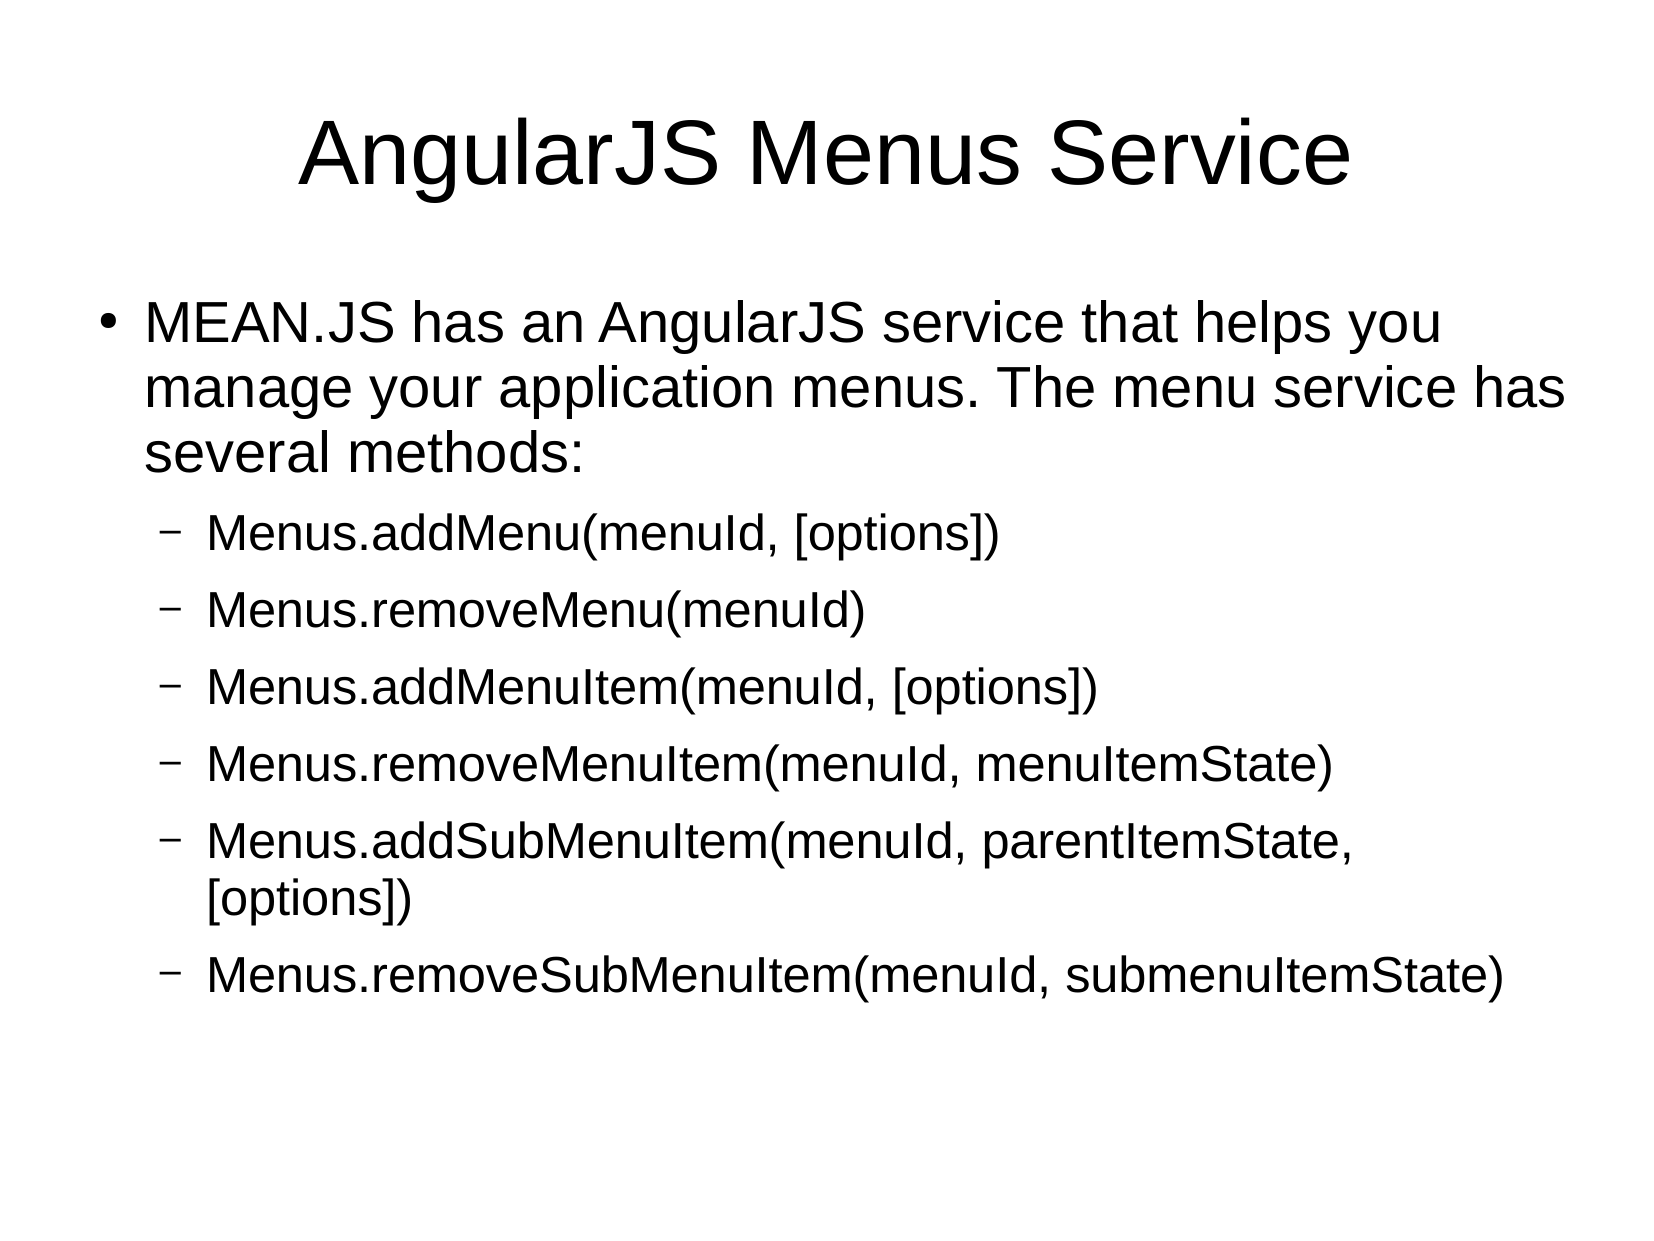

# AngularJS Menus Service
MEAN.JS has an AngularJS service that helps you manage your application menus. The menu service has several methods:
Menus.addMenu(menuId, [options])
Menus.removeMenu(menuId)
Menus.addMenuItem(menuId, [options])
Menus.removeMenuItem(menuId, menuItemState)
Menus.addSubMenuItem(menuId, parentItemState, [options])
Menus.removeSubMenuItem(menuId, submenuItemState)